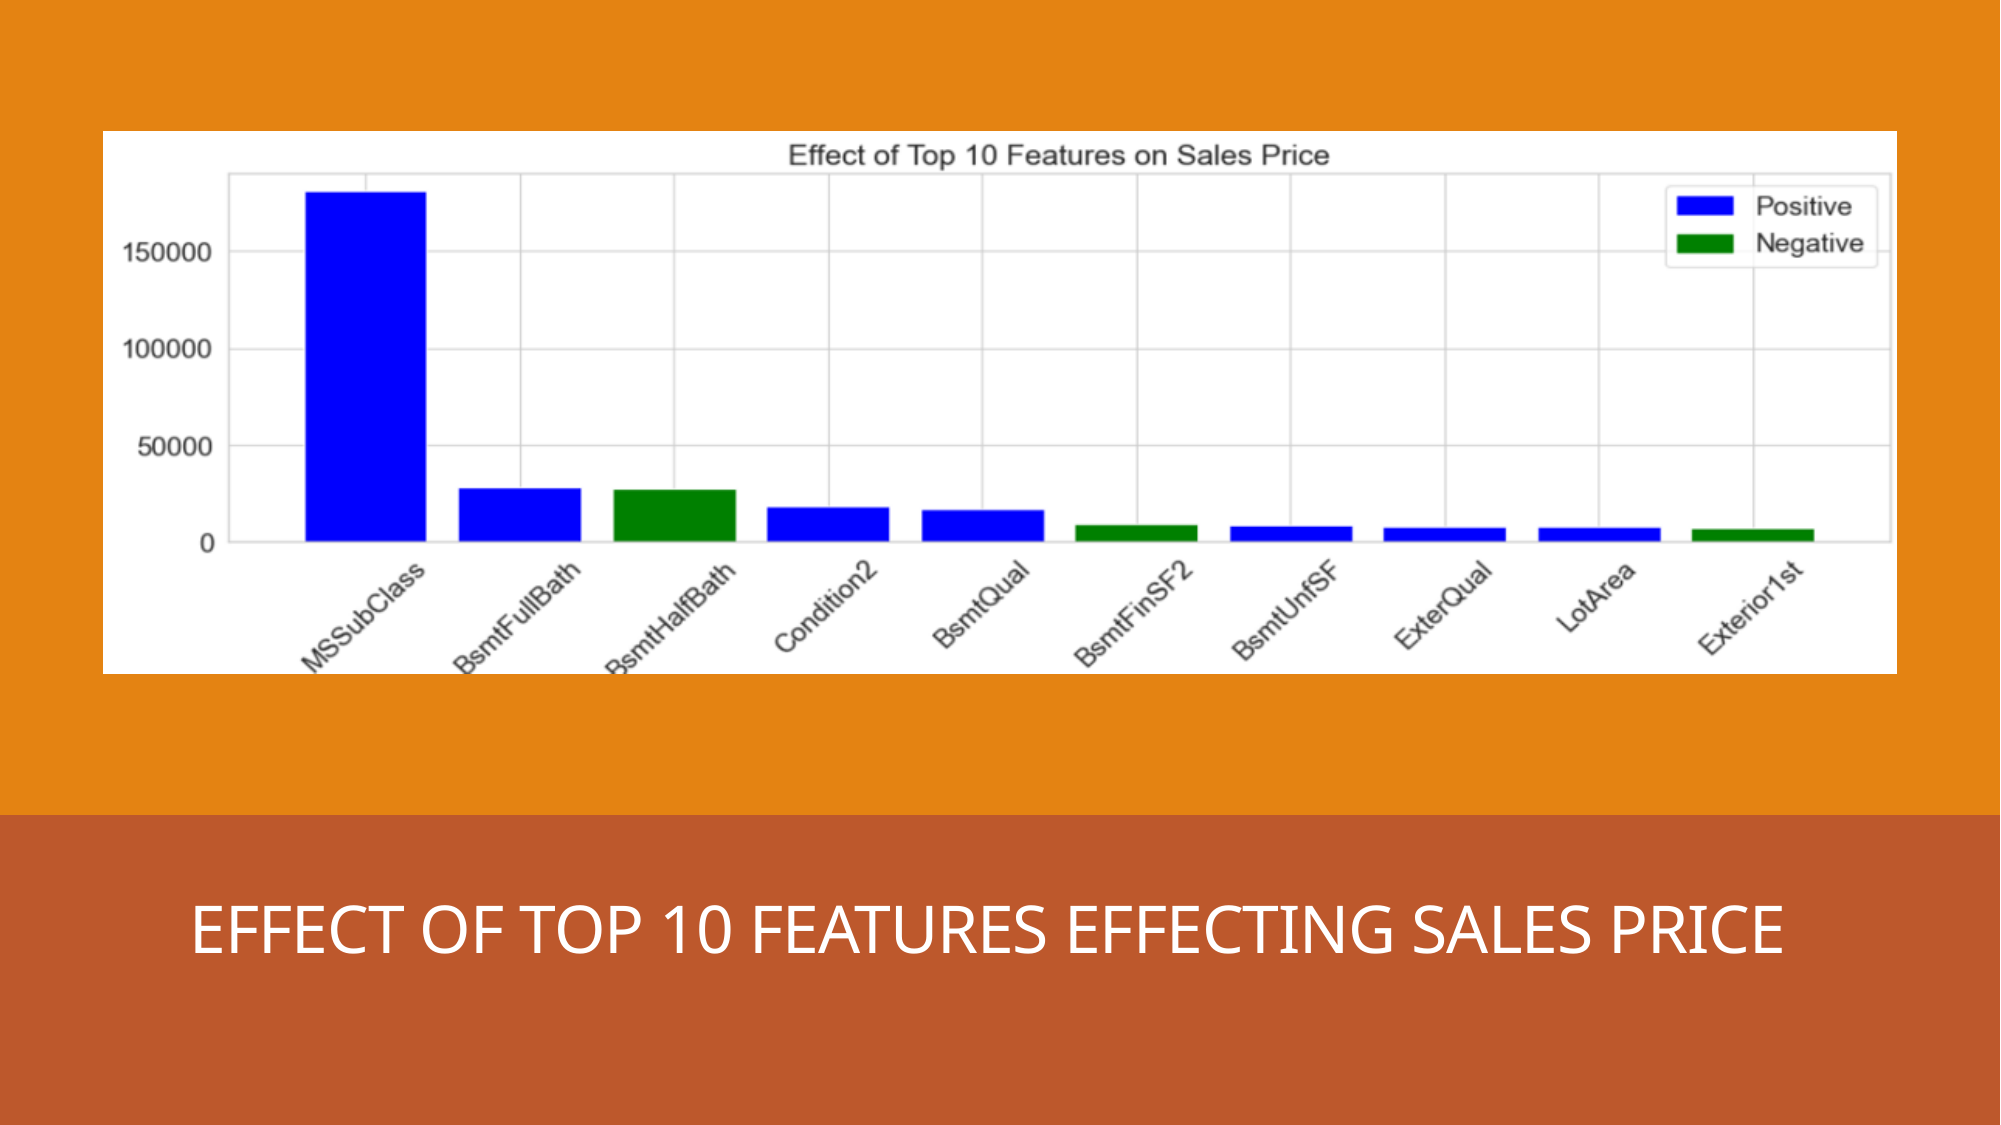

# Effect of Top 10 Features Effecting Sales Price